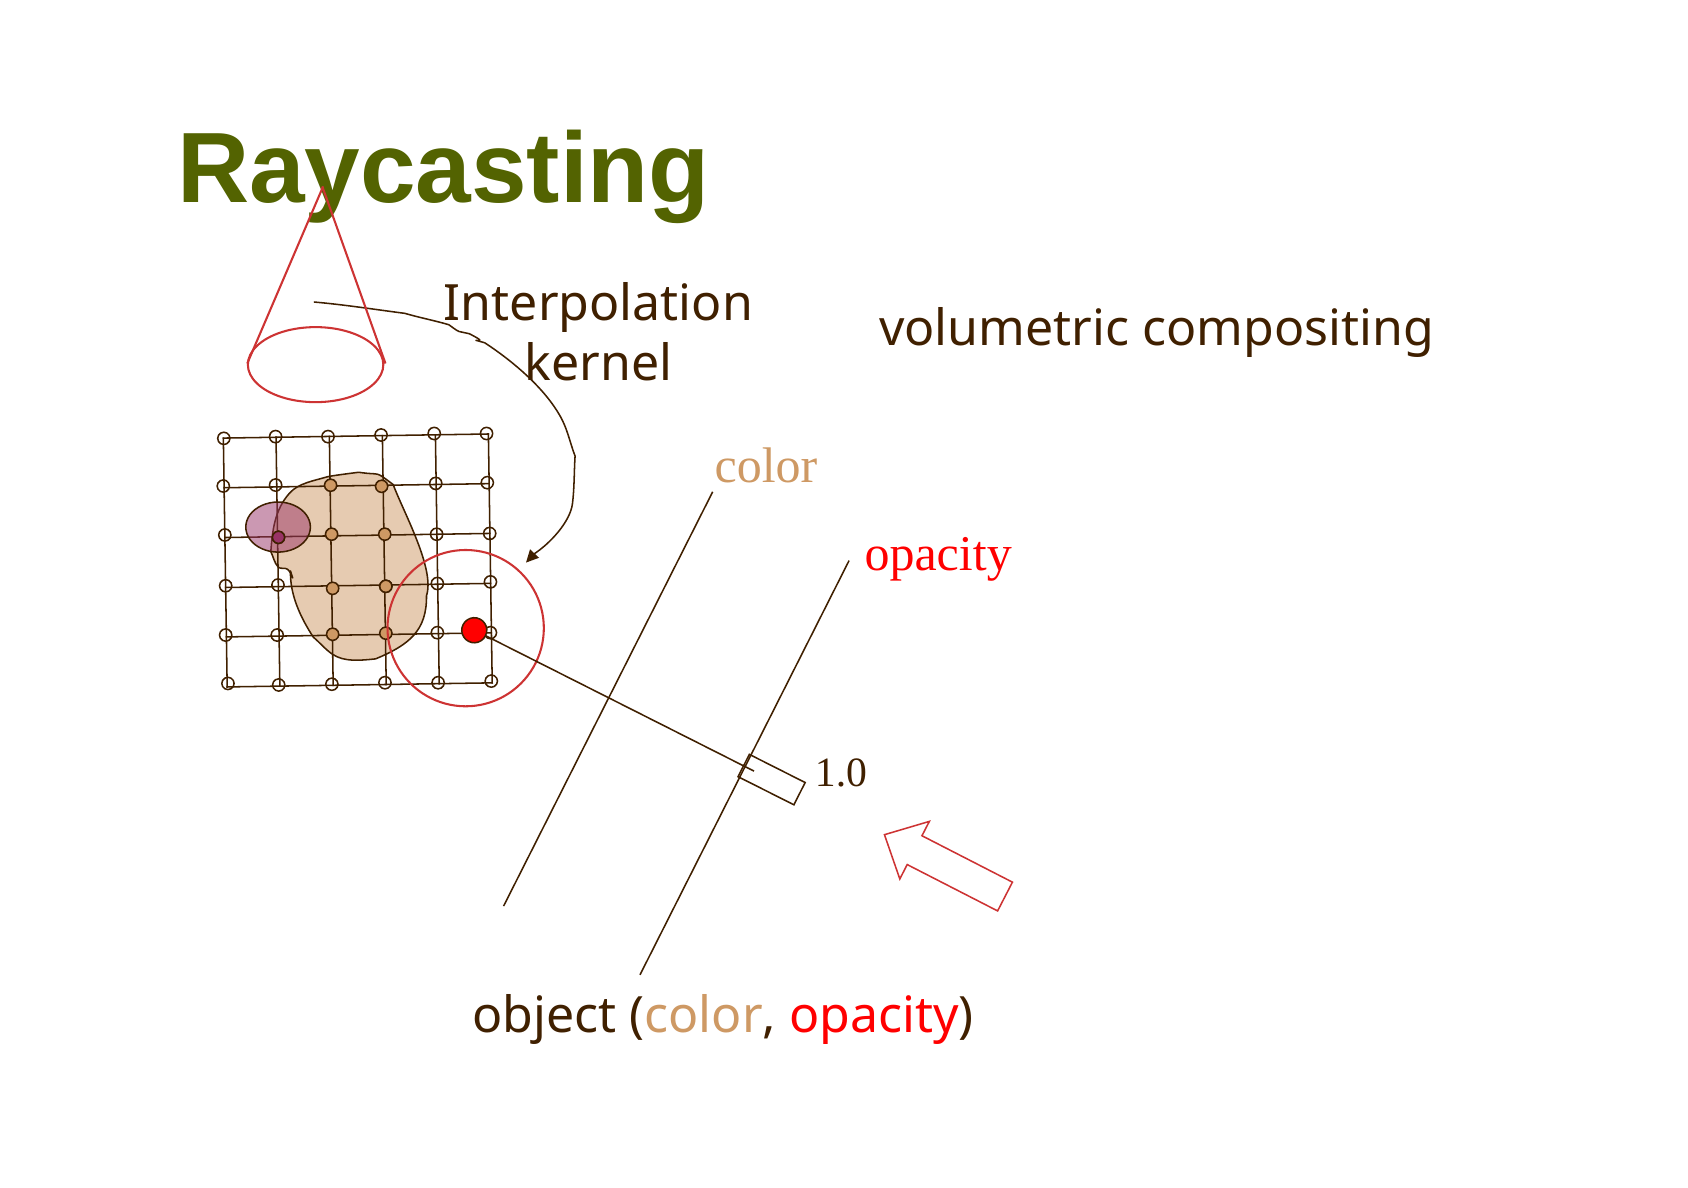

# Raycasting
Interpolation
kernel
volumetric compositing
color
opacity
1.0
object (color, opacity)